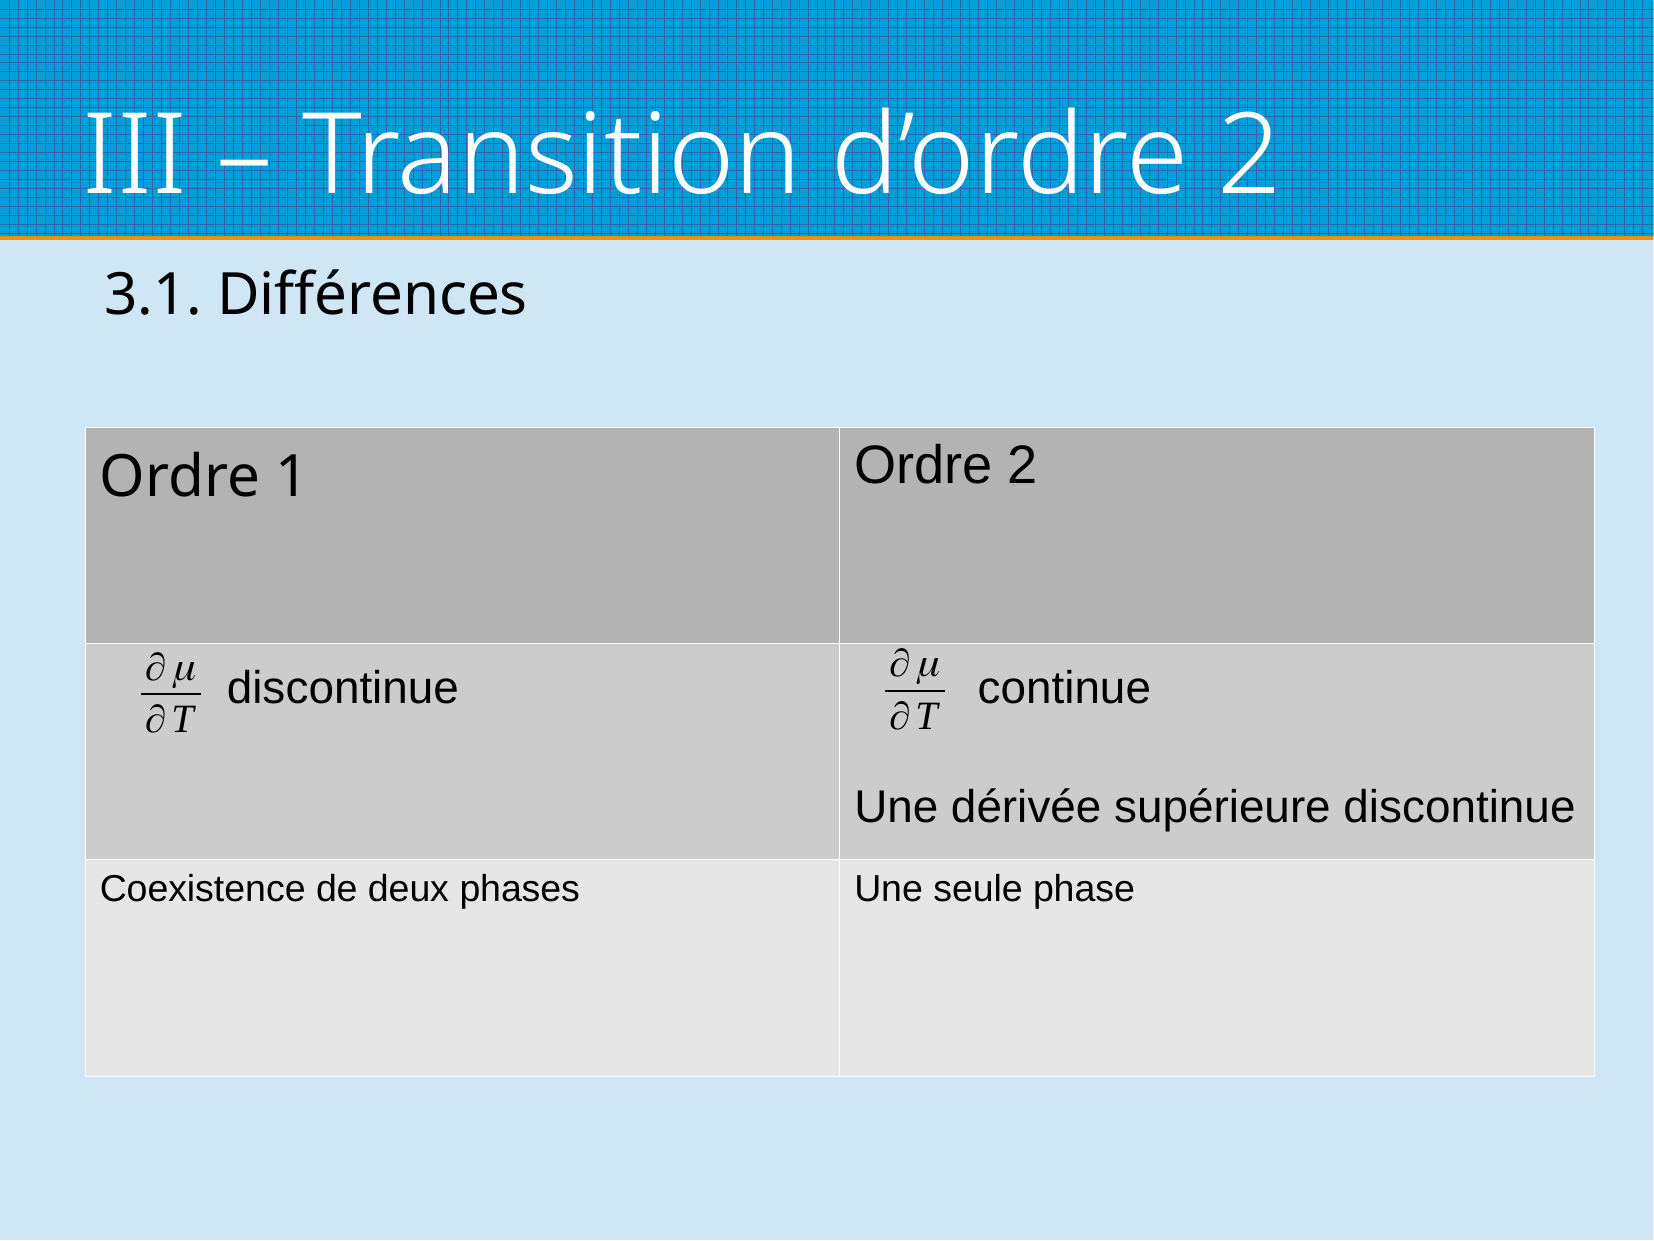

# III – Transition d’ordre 2
3.1. Différences
| Ordre 1 | Ordre 2 |
| --- | --- |
| discontinue | continue Une dérivée supérieure discontinue |
| Coexistence de deux phases | Une seule phase |